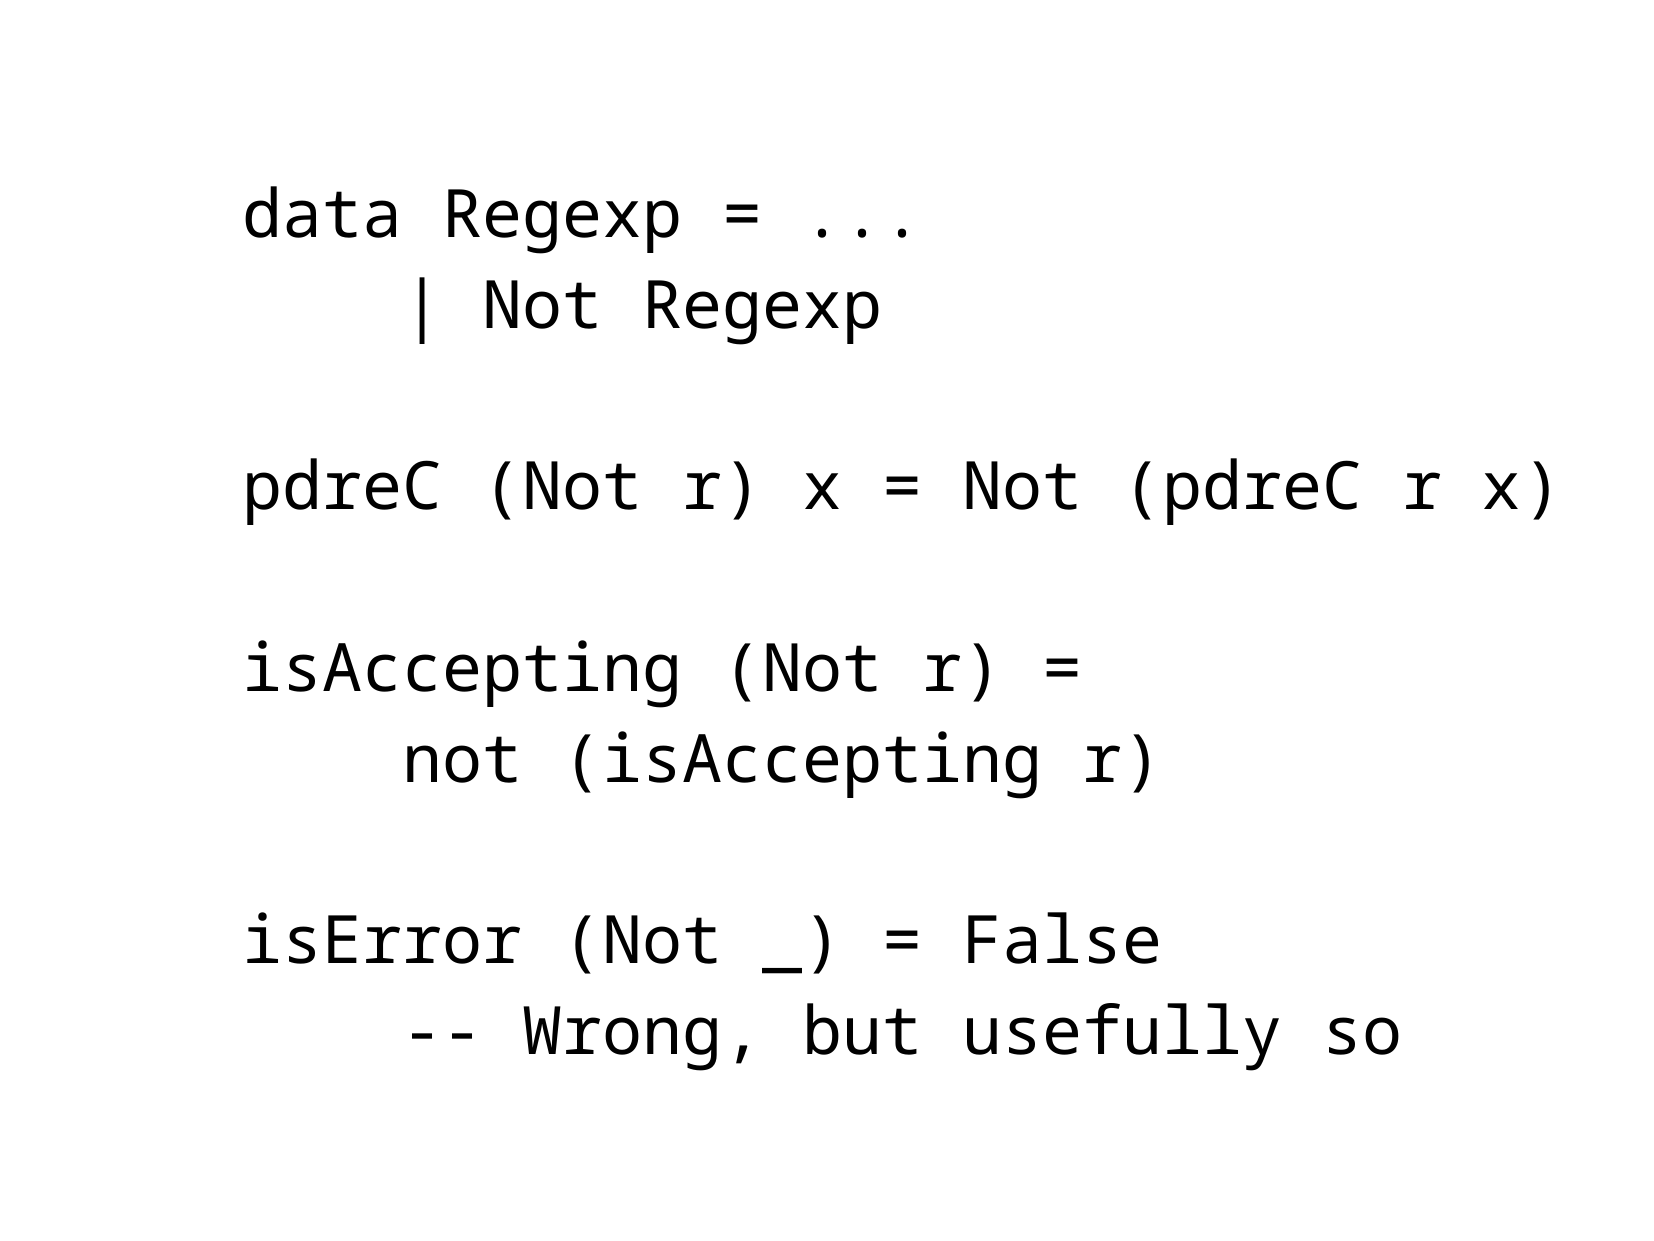

# data Regexp = ...
 | Not Regexp
 pdreC (Not r) x = Not (pdreC r x)
 isAccepting (Not r) =
 not (isAccepting r)
 isError (Not _) = False
 -- Wrong, but usefully so